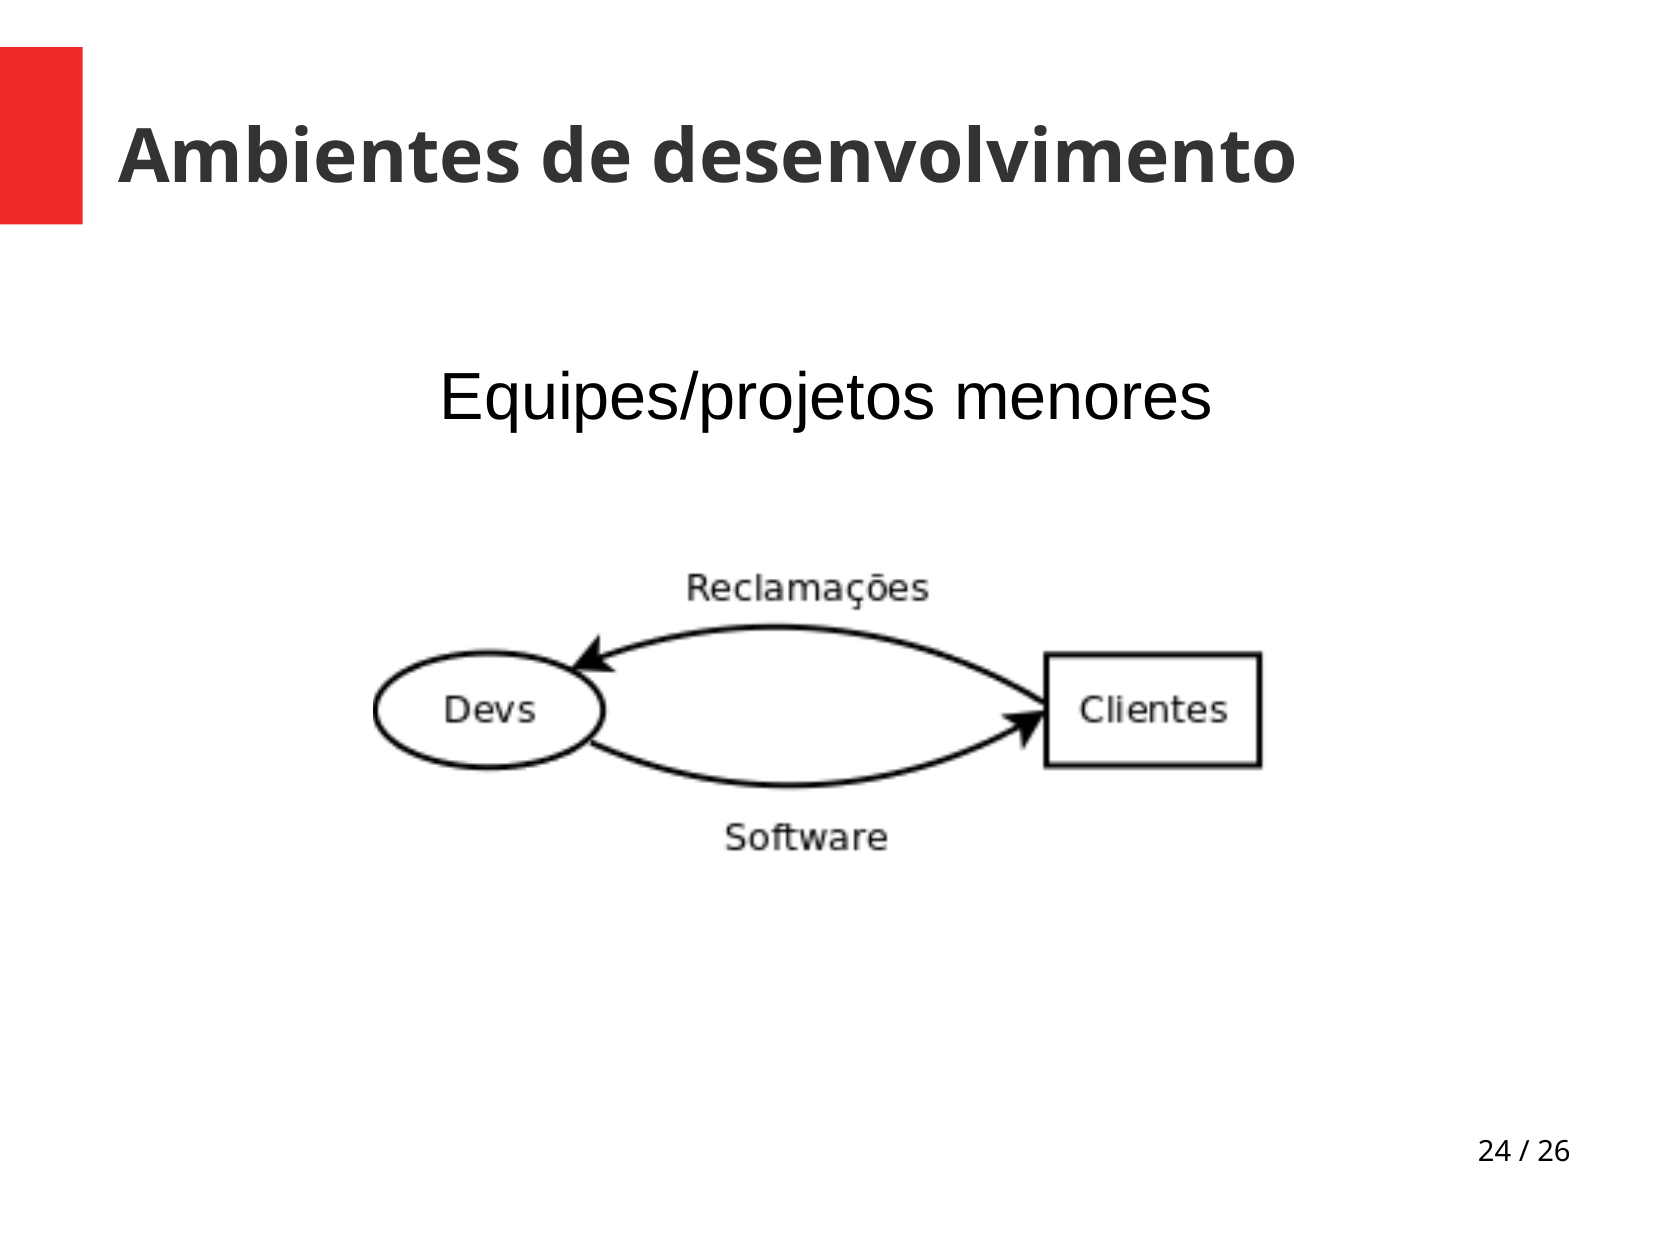

# Ambientes de desenvolvimento
Equipes/projetos menores
24